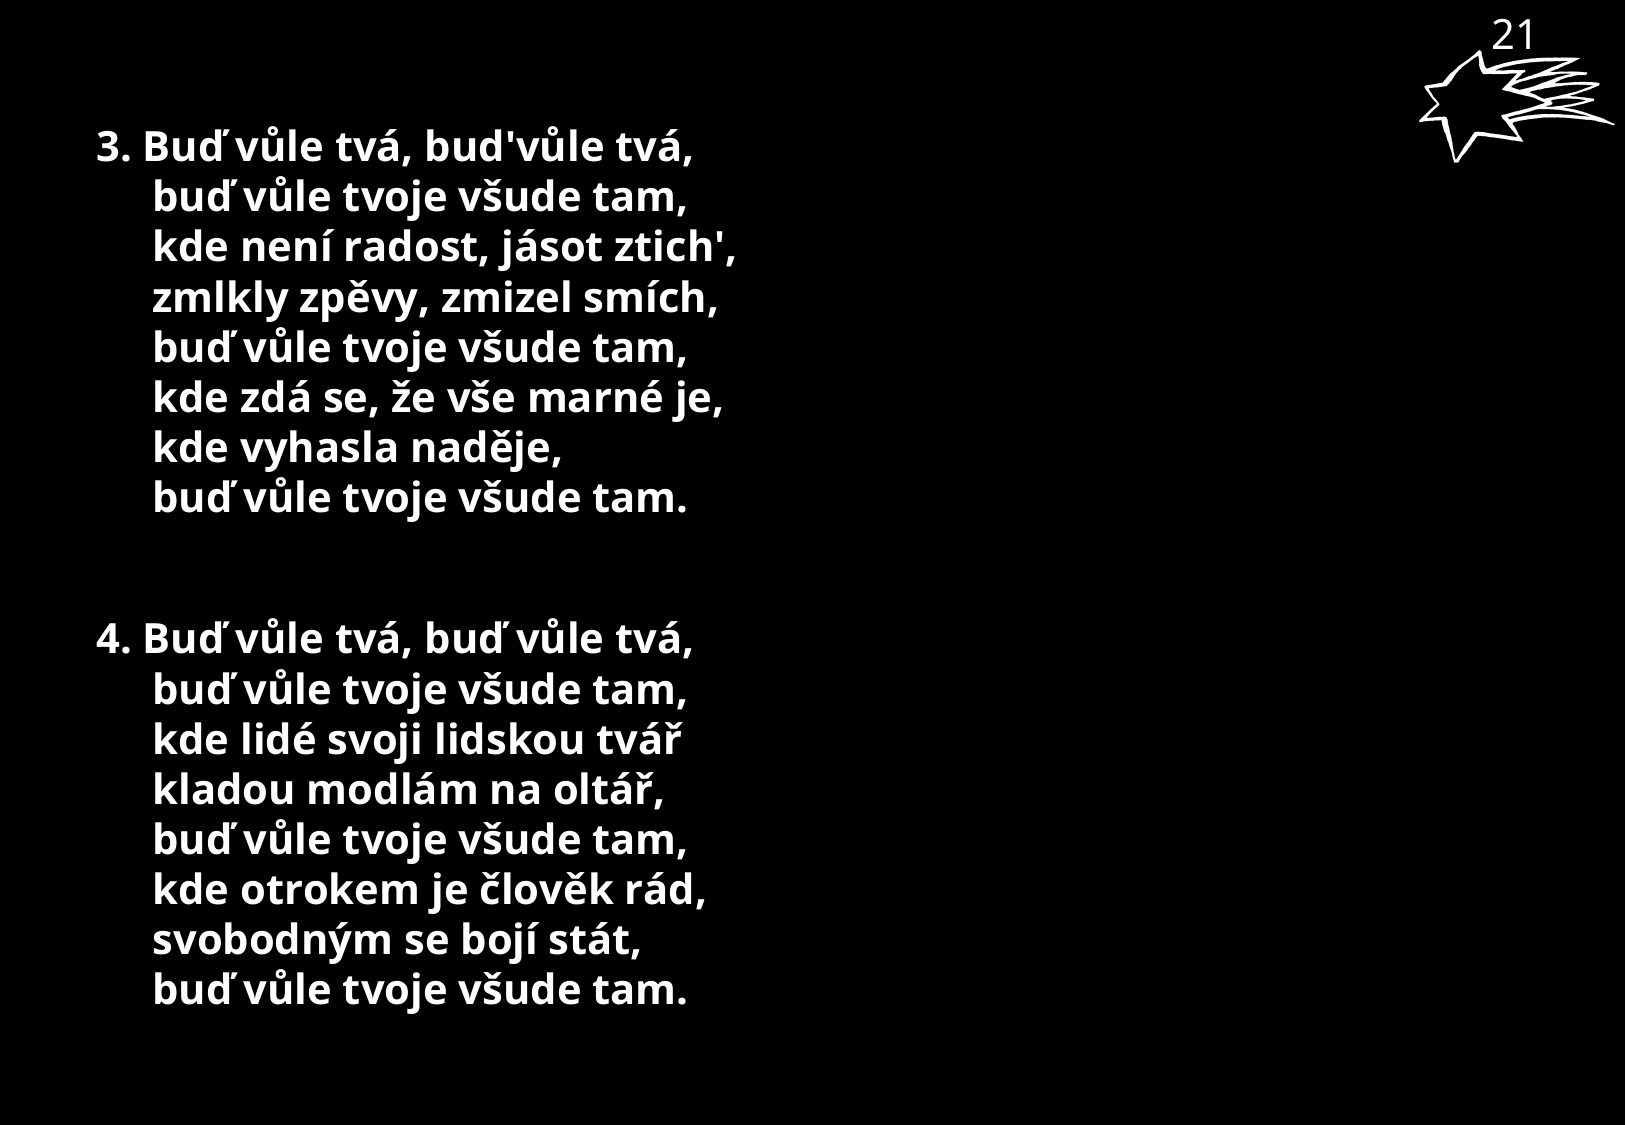

21
# 3. Buď vůle tvá, bud'vůle tvá, buď vůle tvoje všude tam, kde není radost, jásot ztich', zmlkly zpěvy, zmizel smích, buď vůle tvoje všude tam, kde zdá se, že vše marné je, kde vyhasla naděje, buď vůle tvoje všude tam.
4. Buď vůle tvá, buď vůle tvá,
buď vůle tvoje všude tam,
kde lidé svoji lidskou tvář
kladou modlám na oltář,
buď vůle tvoje všude tam,
kde otrokem je člověk rád,
svobodným se bojí stát,
buď vůle tvoje všude tam.